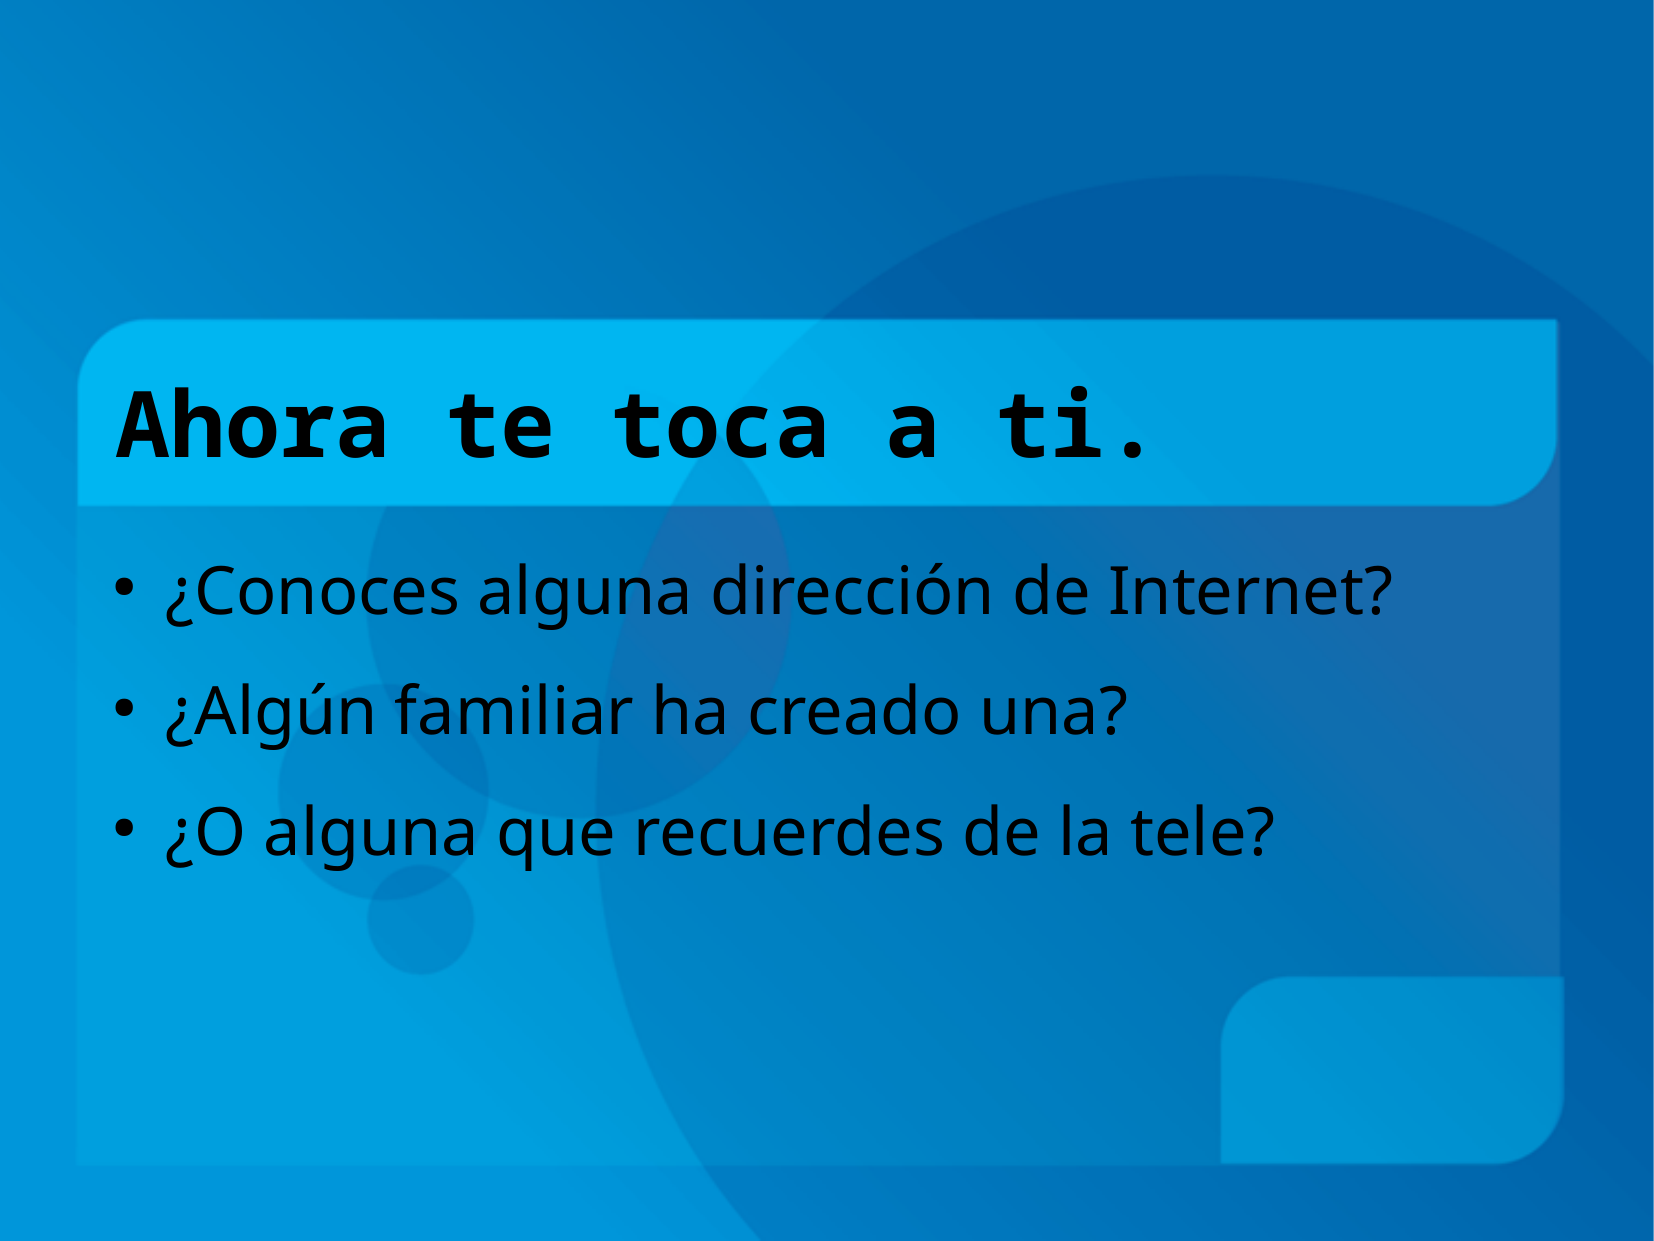

# Ahora te toca a ti.
¿Conoces alguna dirección de Internet?
¿Algún familiar ha creado una?
¿O alguna que recuerdes de la tele?